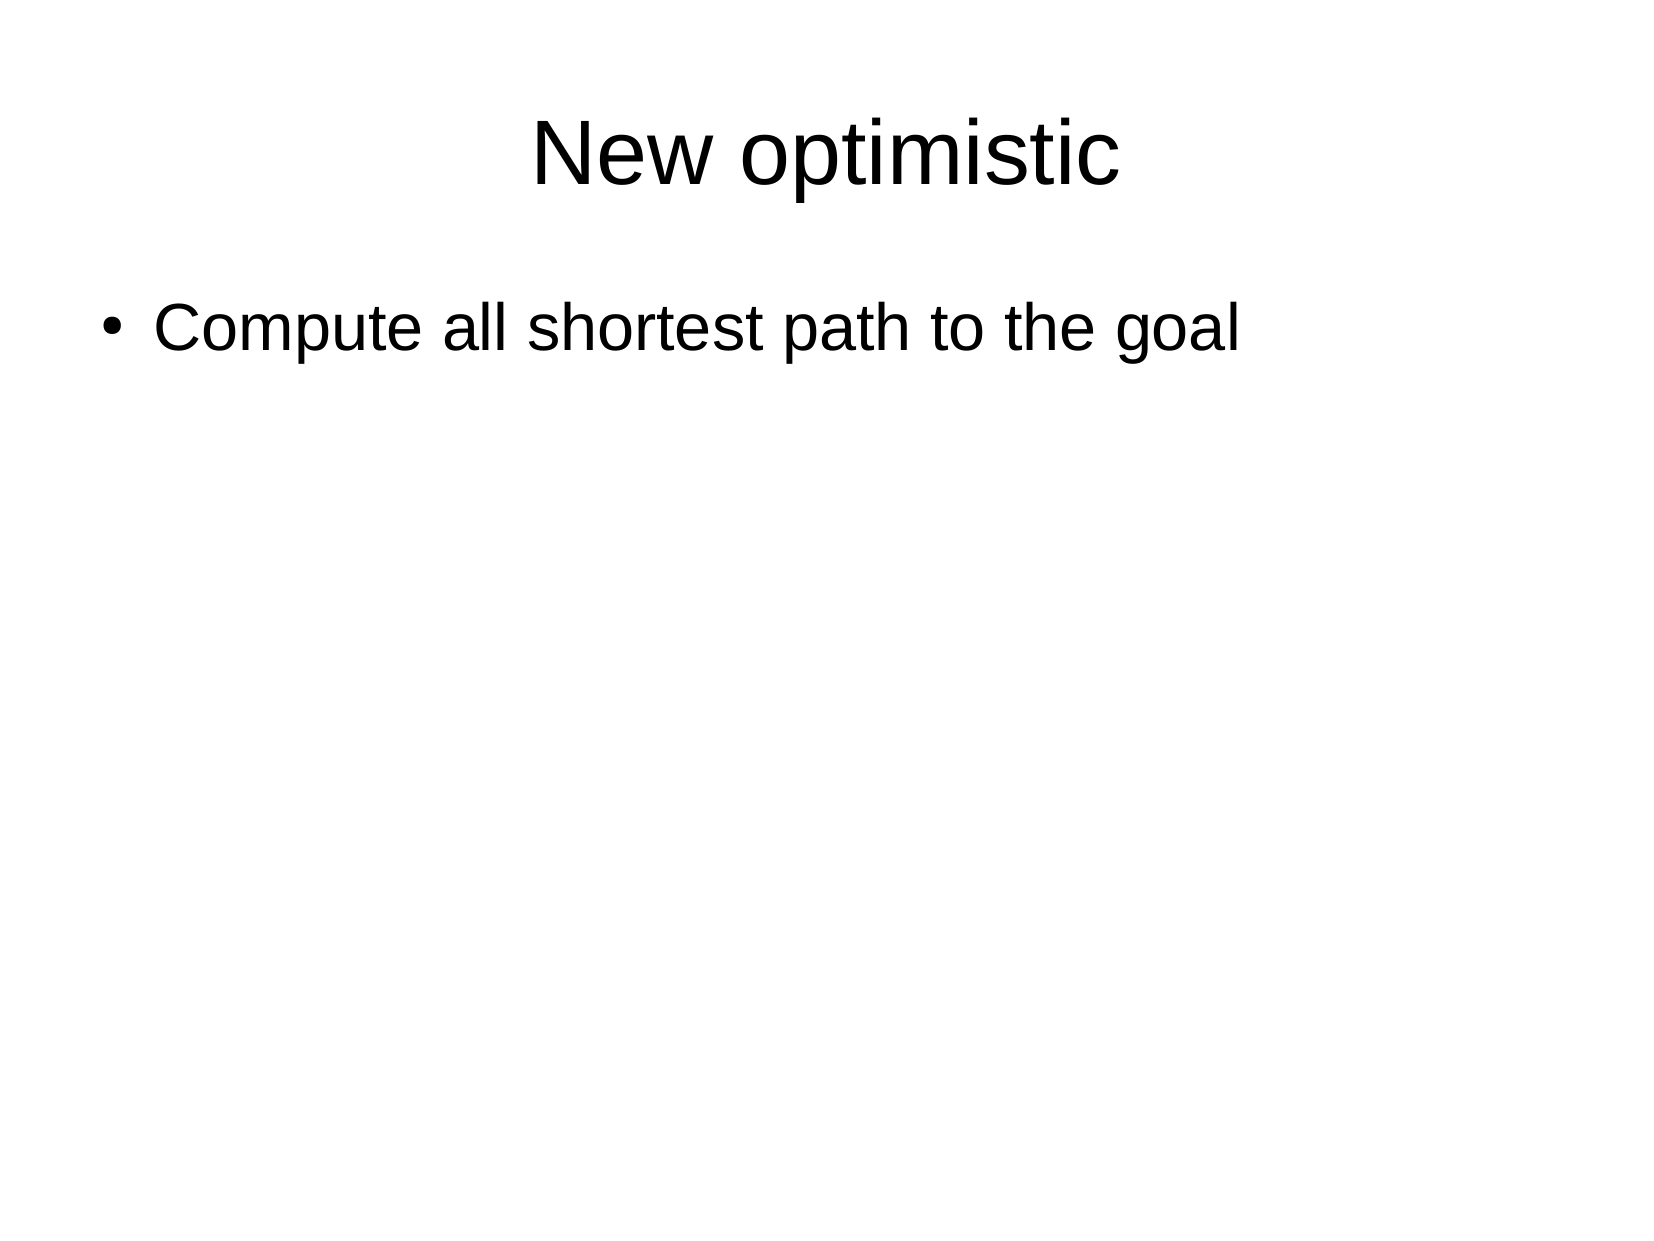

# New optimistic
Compute all shortest path to the goal